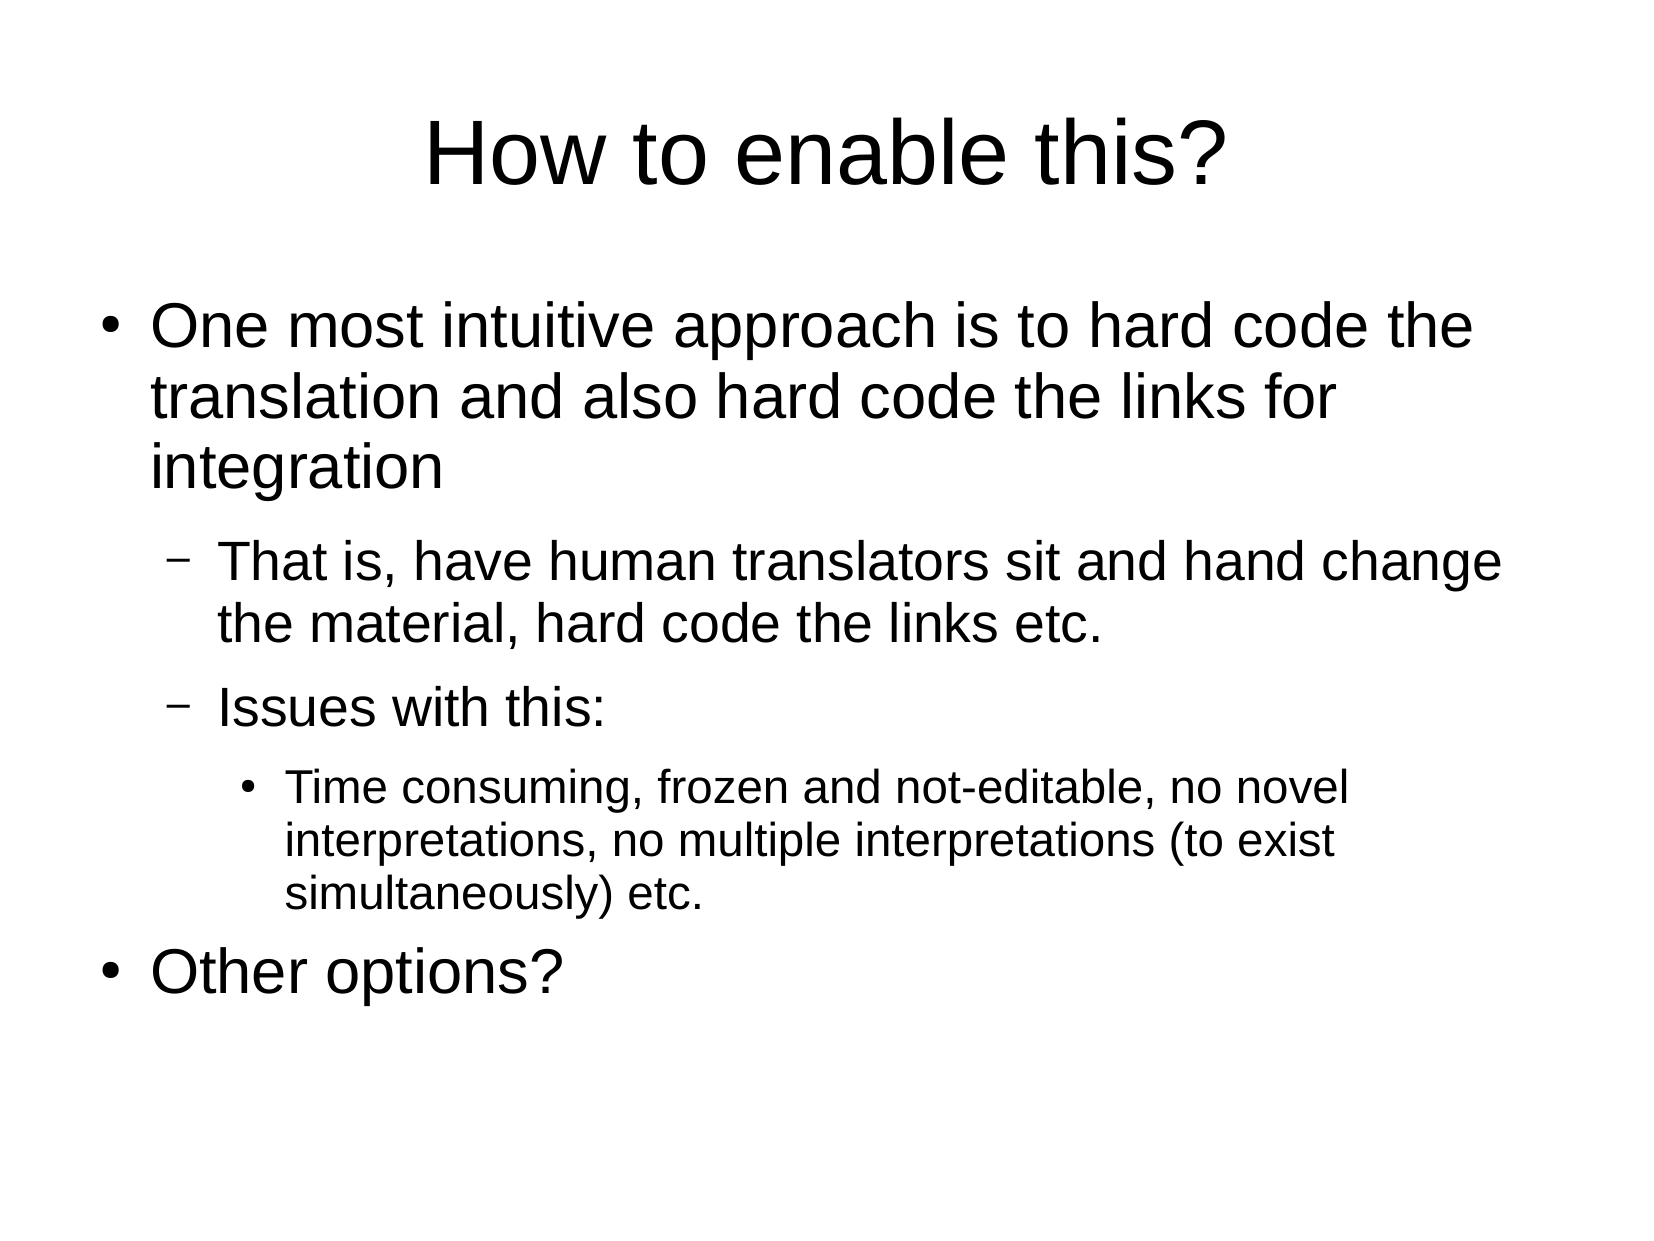

# How to enable this?
One most intuitive approach is to hard code the translation and also hard code the links for integration
That is, have human translators sit and hand change the material, hard code the links etc.
Issues with this:
Time consuming, frozen and not-editable, no novel interpretations, no multiple interpretations (to exist simultaneously) etc.
Other options?